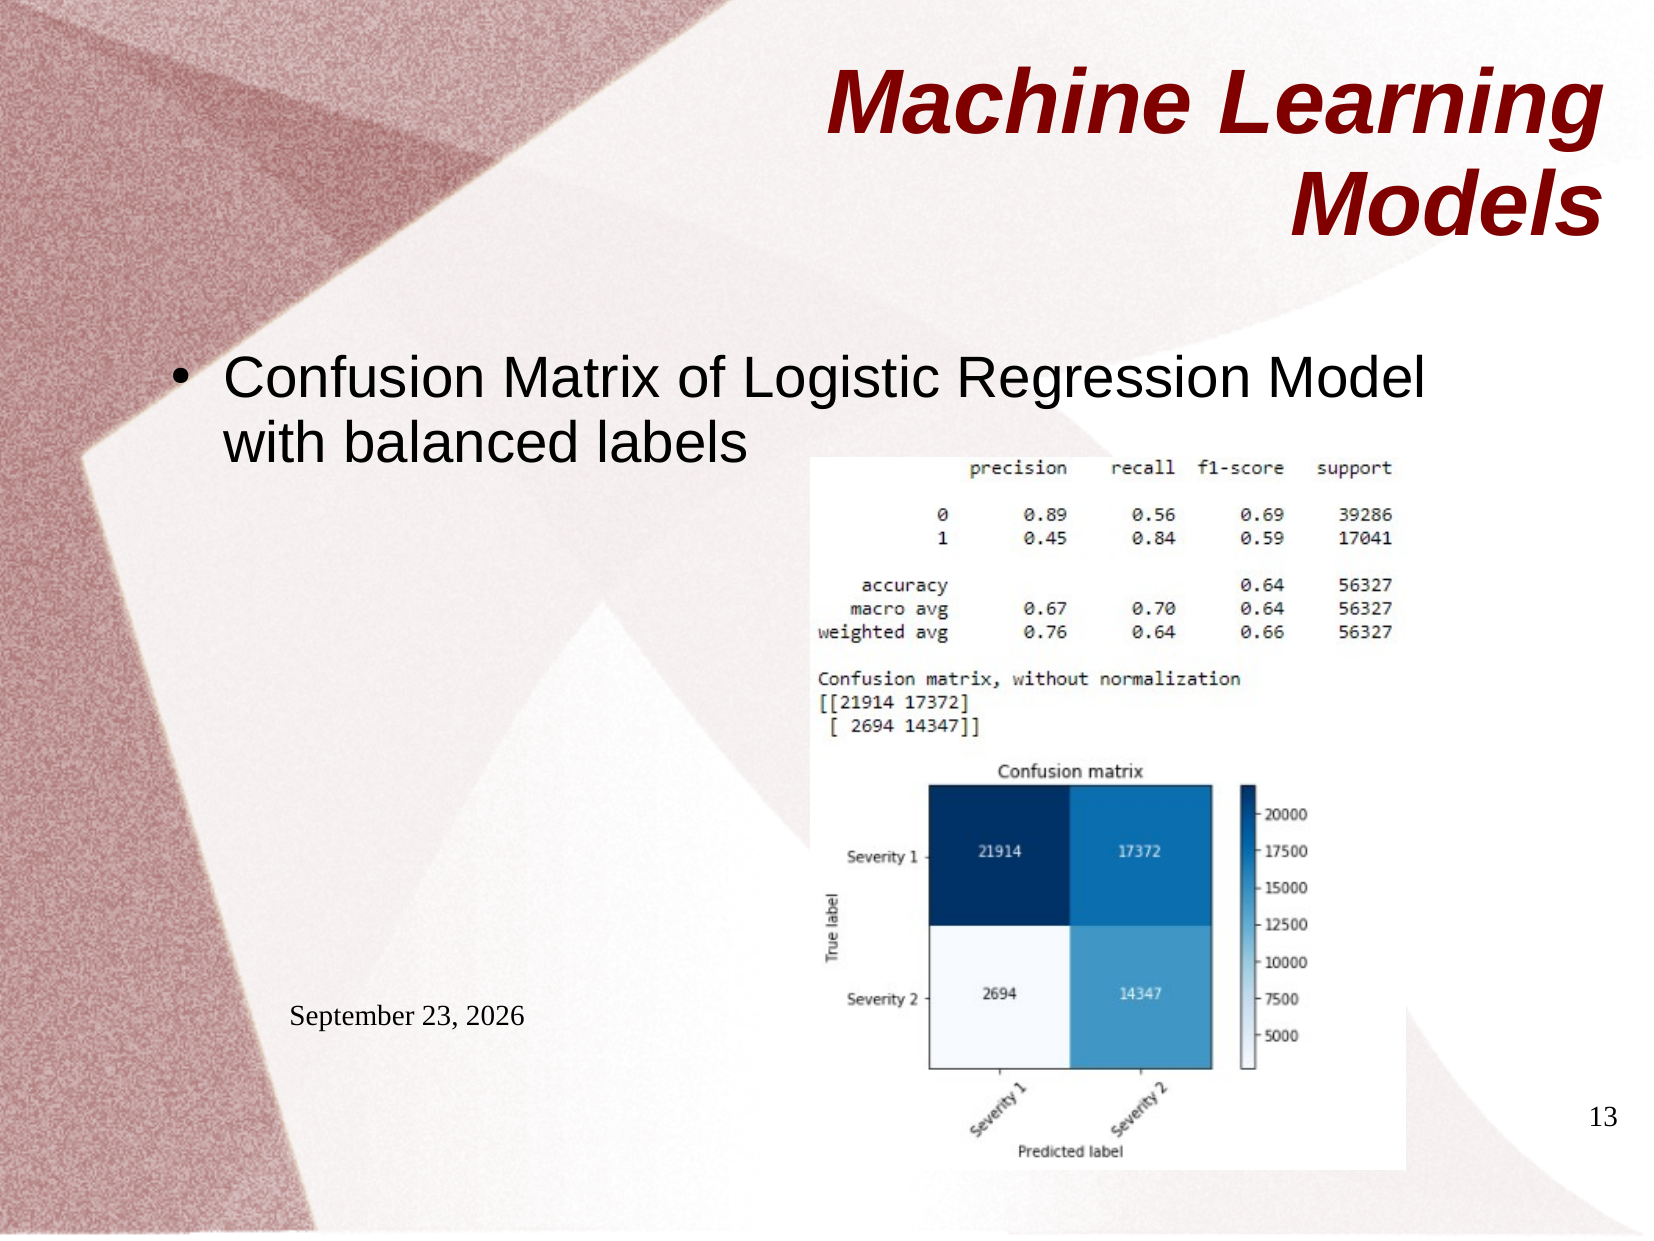

# Machine Learning Models
Confusion Matrix of Logistic Regression Model with balanced labels
13